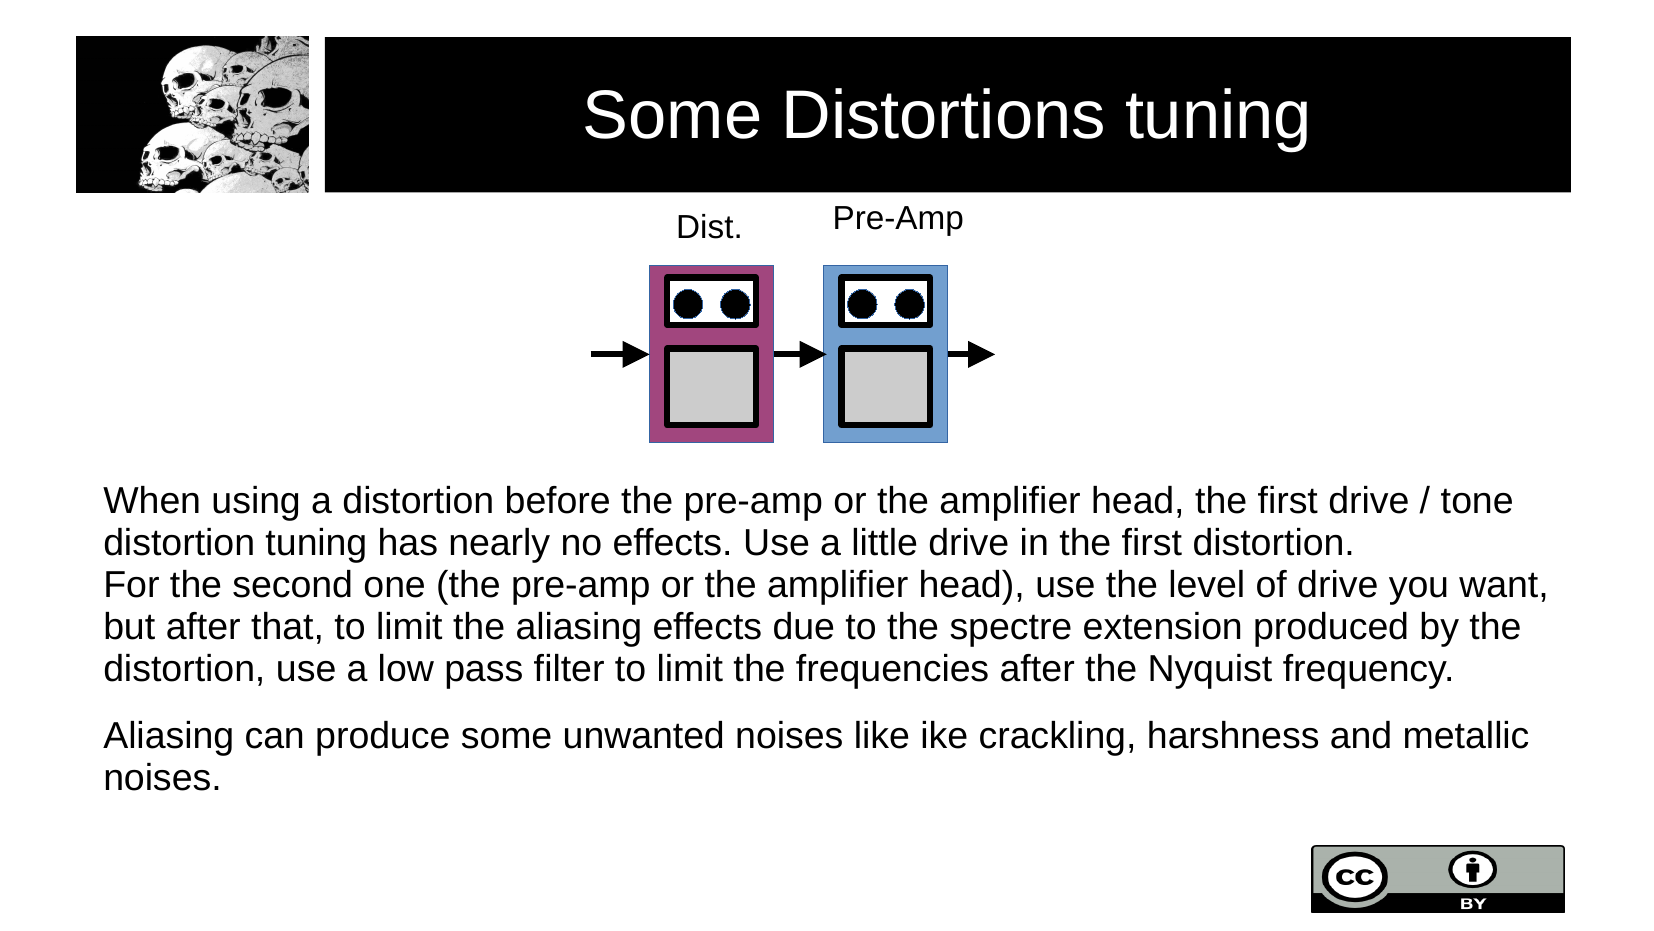

# Some Distortions tuning
Pre-Amp
Dist.
When using a distortion before the pre-amp or the amplifier head, the first drive / tone distortion tuning has nearly no effects. Use a little drive in the first distortion.
For the second one (the pre-amp or the amplifier head), use the level of drive you want, but after that, to limit the aliasing effects due to the spectre extension produced by the distortion, use a low pass filter to limit the frequencies after the Nyquist frequency.
Aliasing can produce some unwanted noises like ike crackling, harshness and metallic noises.